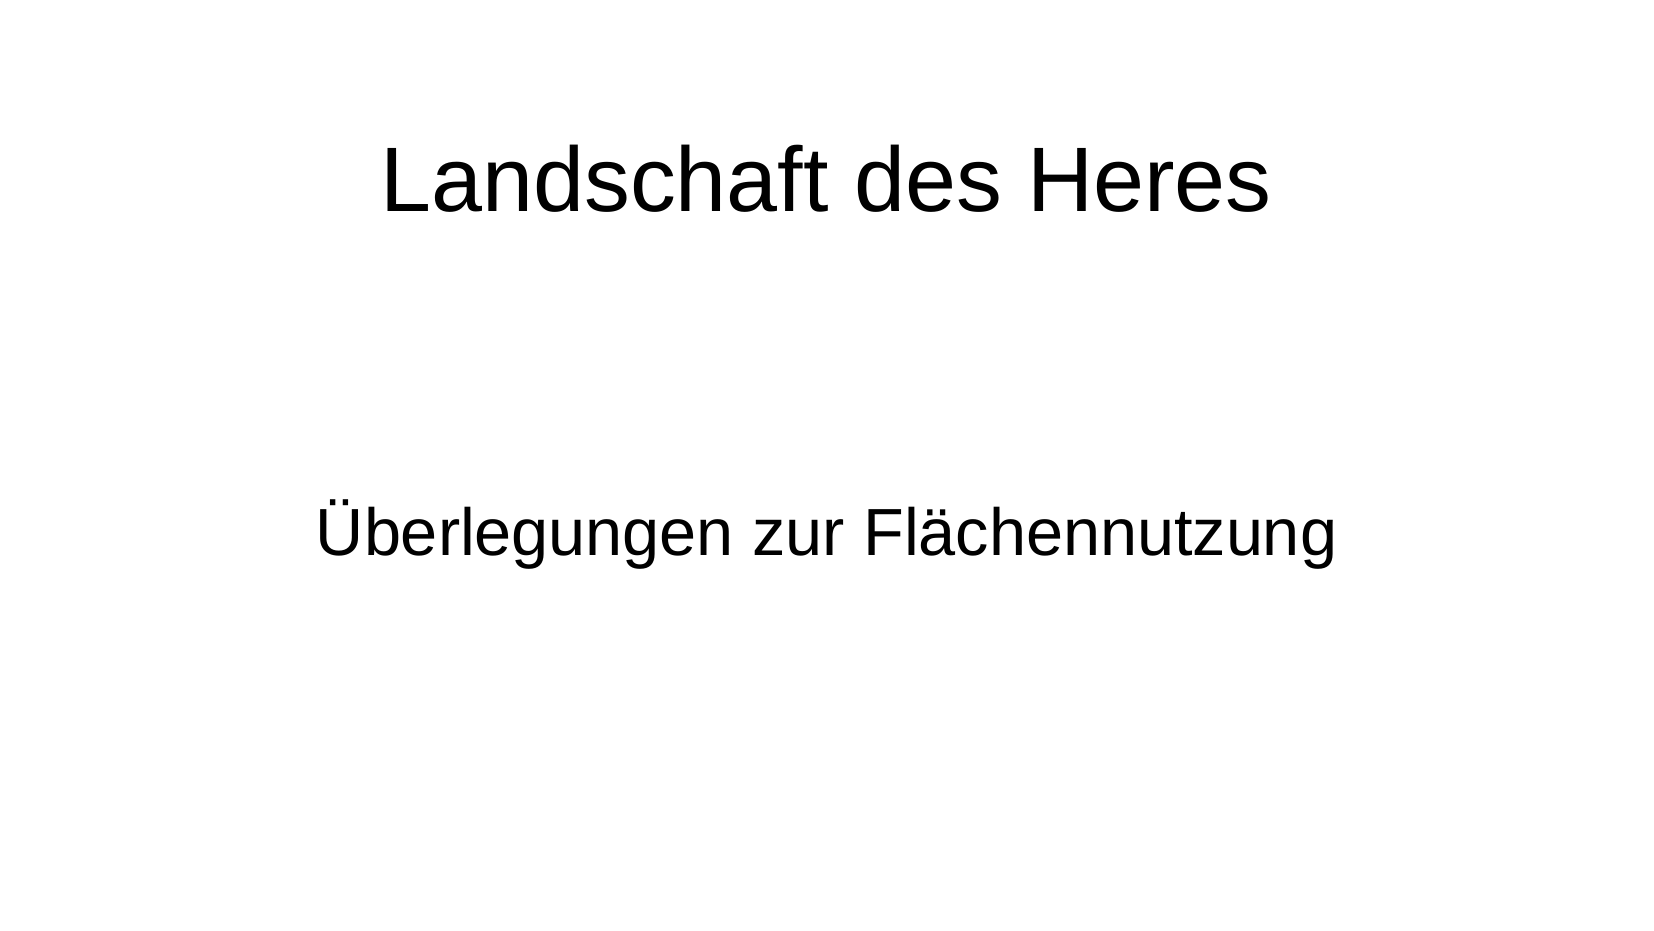

# Landschaft des Heres
Überlegungen zur Flächennutzung